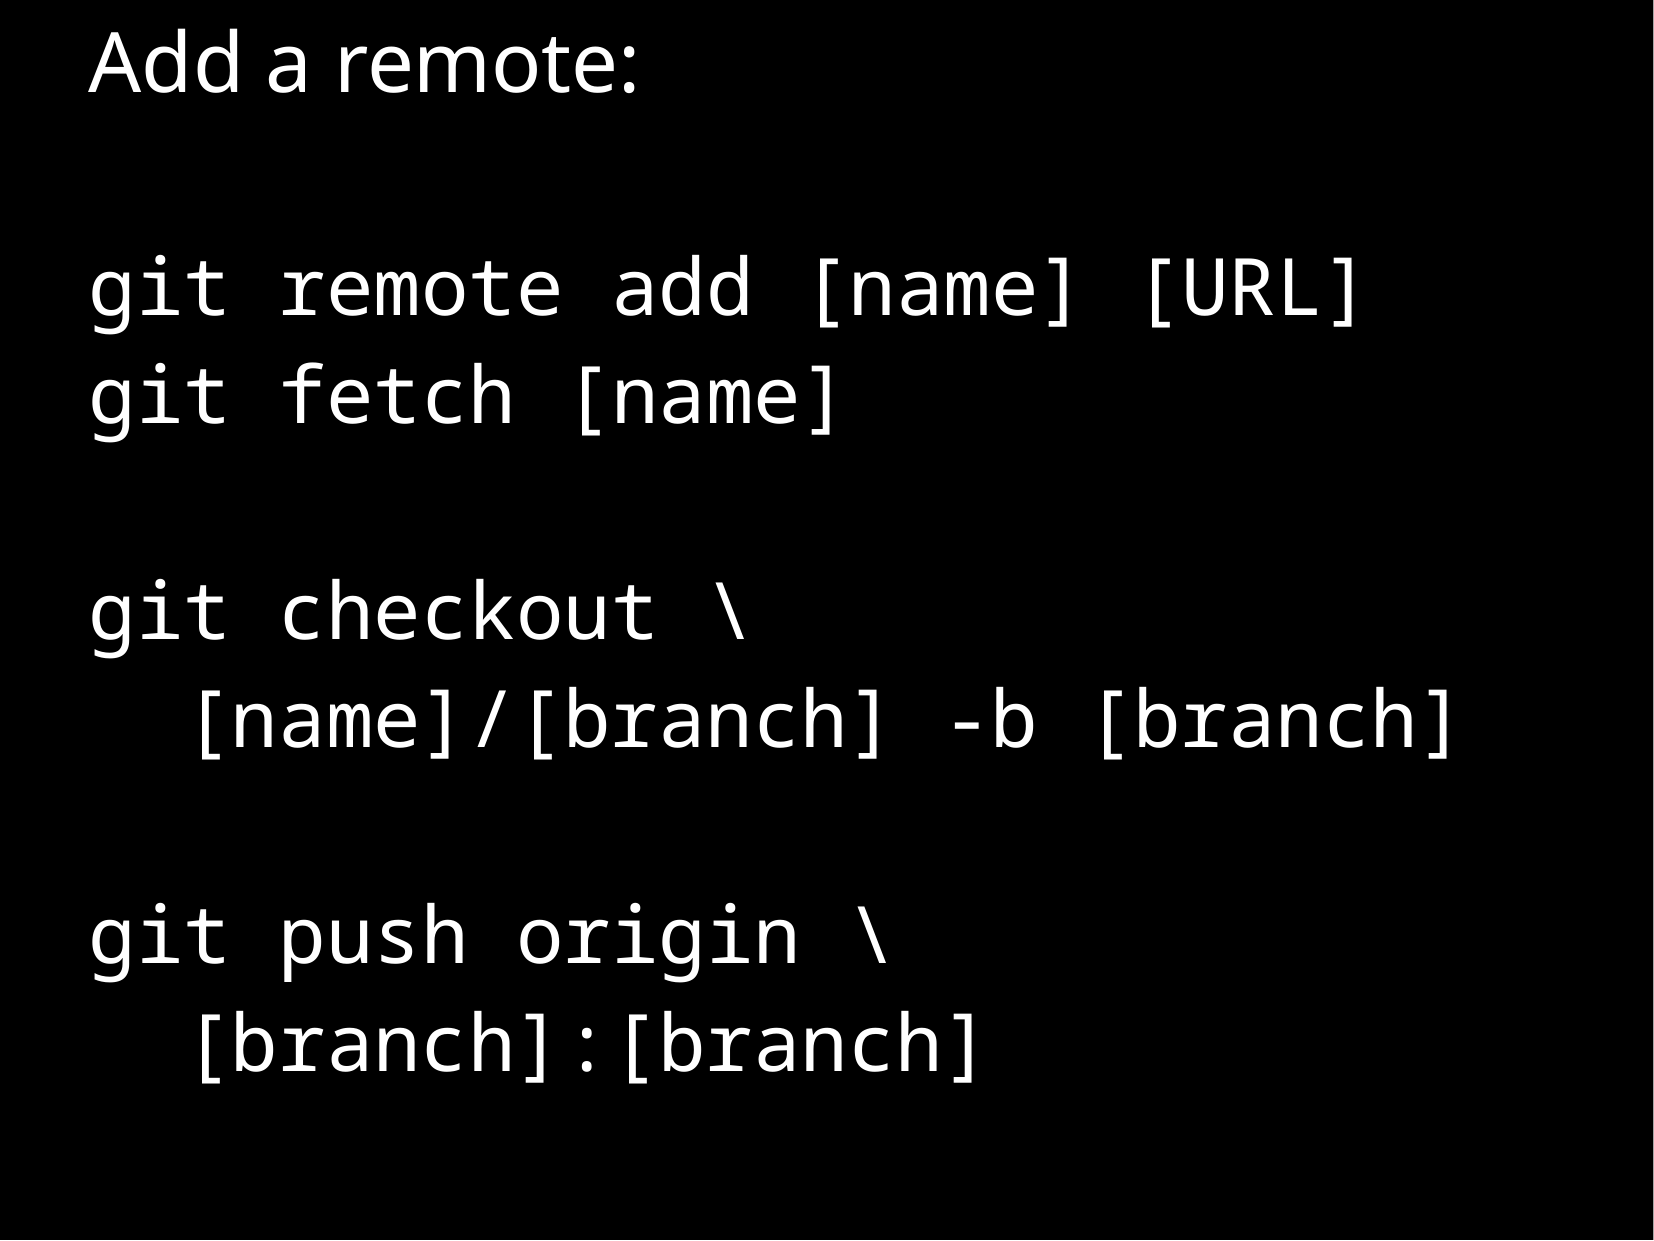

# Add a remote:
git remote add [name] [URL]
git fetch [name]
git checkout \
 [name]/[branch] -b [branch]
git push origin \
 [branch]:[branch]